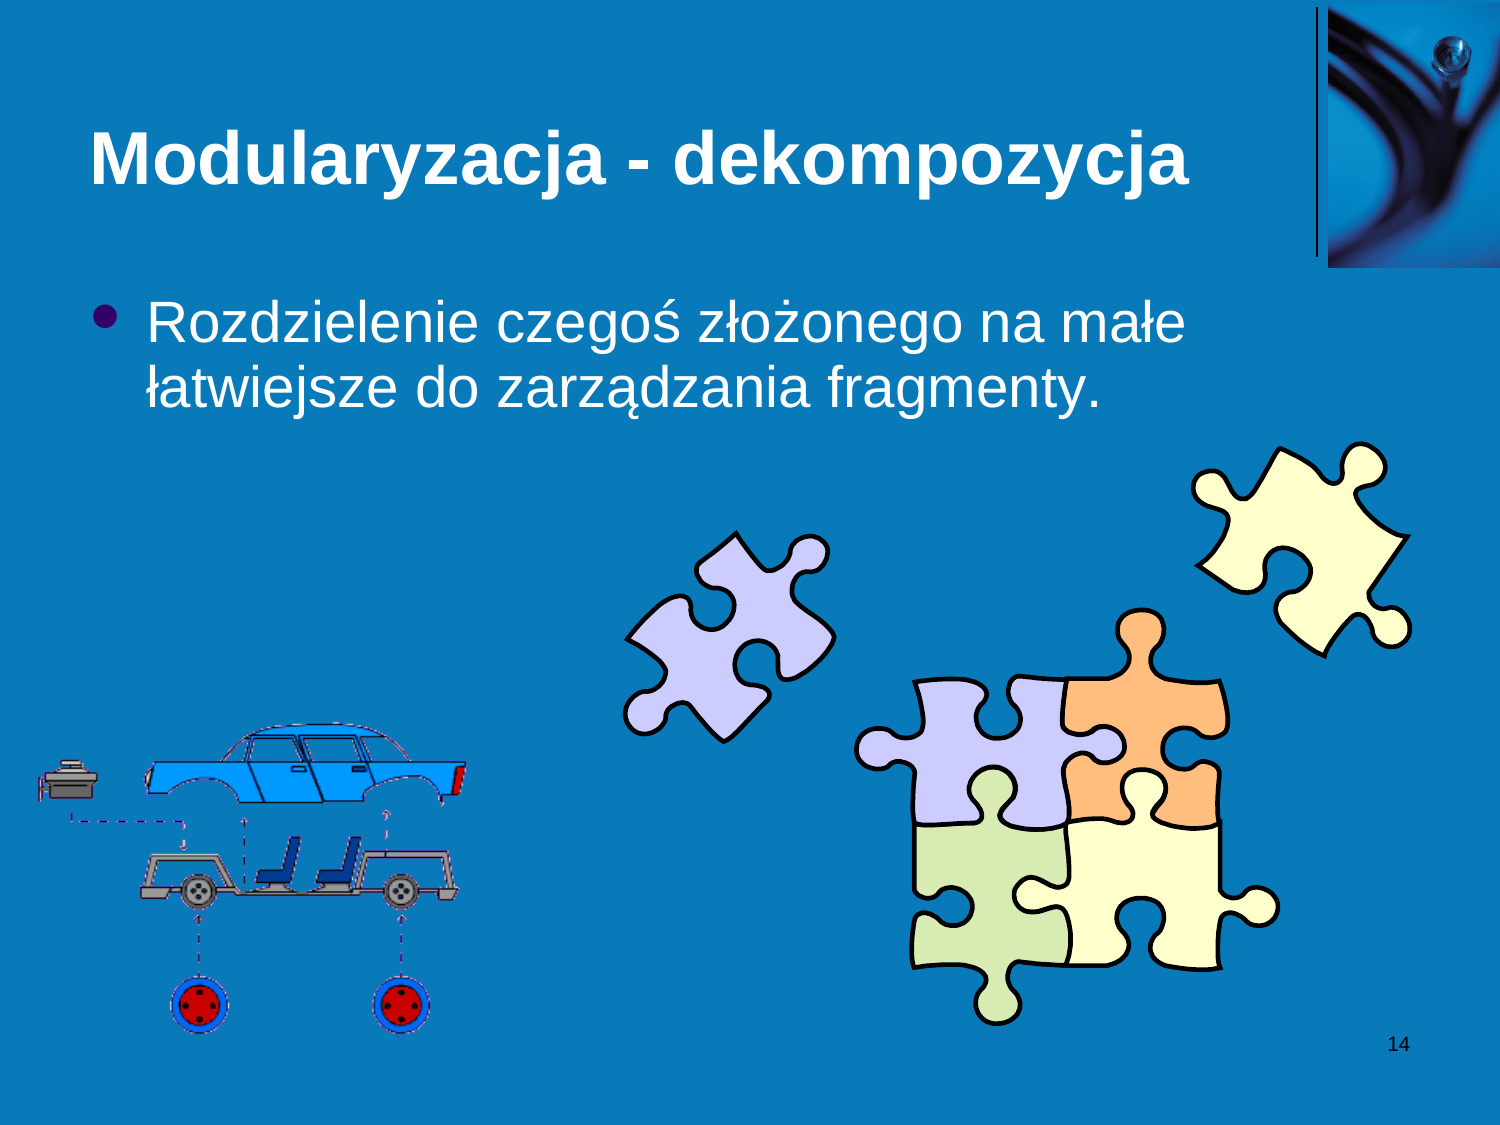

# Modularyzacja - dekompozycja
Rozdzielenie czegoś złożonego na małe łatwiejsze do zarządzania fragmenty.
14